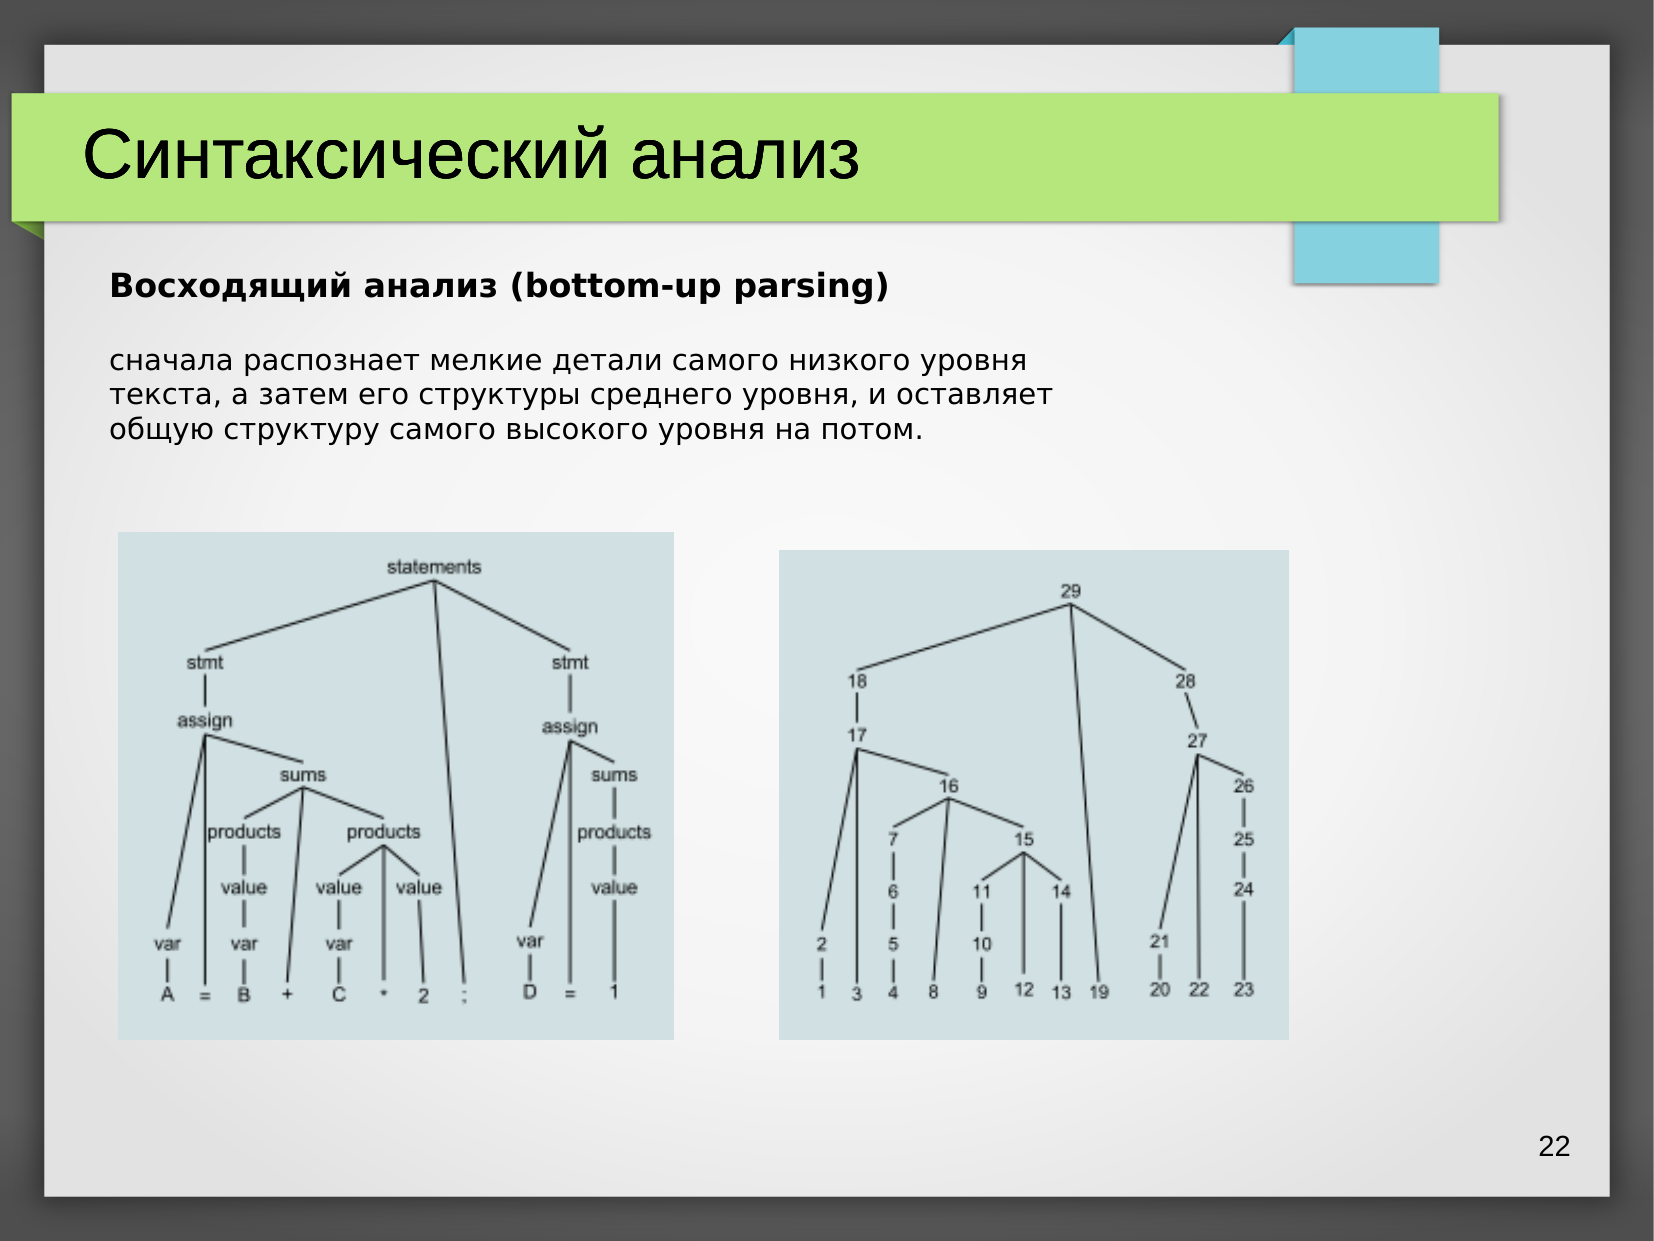

# Синтаксический анализ
Синтаксический анализ
Синтаксический анализ
Восходящий анализ (bottom-up parsing)
сначала распознает мелкие детали самого низкого уровня текста, а затем его структуры среднего уровня, и оставляет общую структуру самого высокого уровня на потом.
22